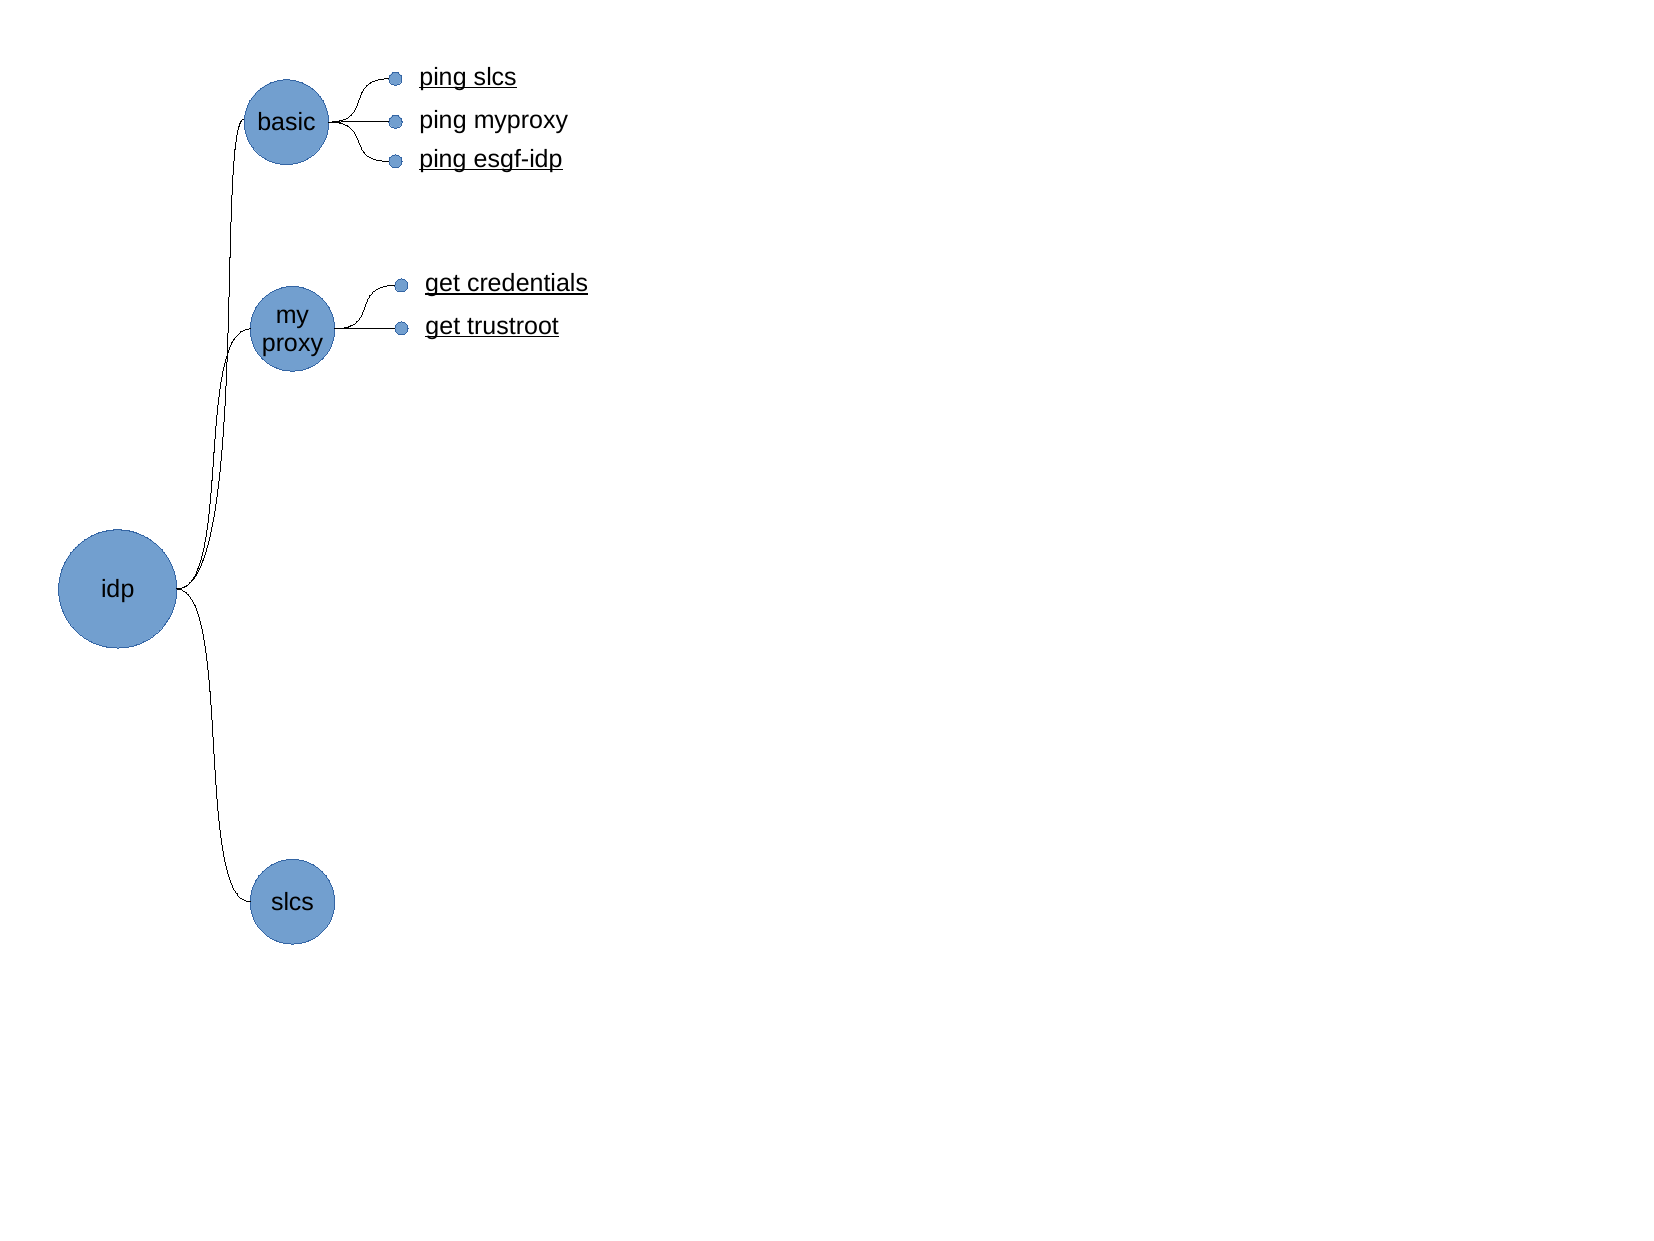

ping slcs
basic
ping myproxy
ping esgf-idp
get credentials
my
proxy
get trustroot
idp
slcs